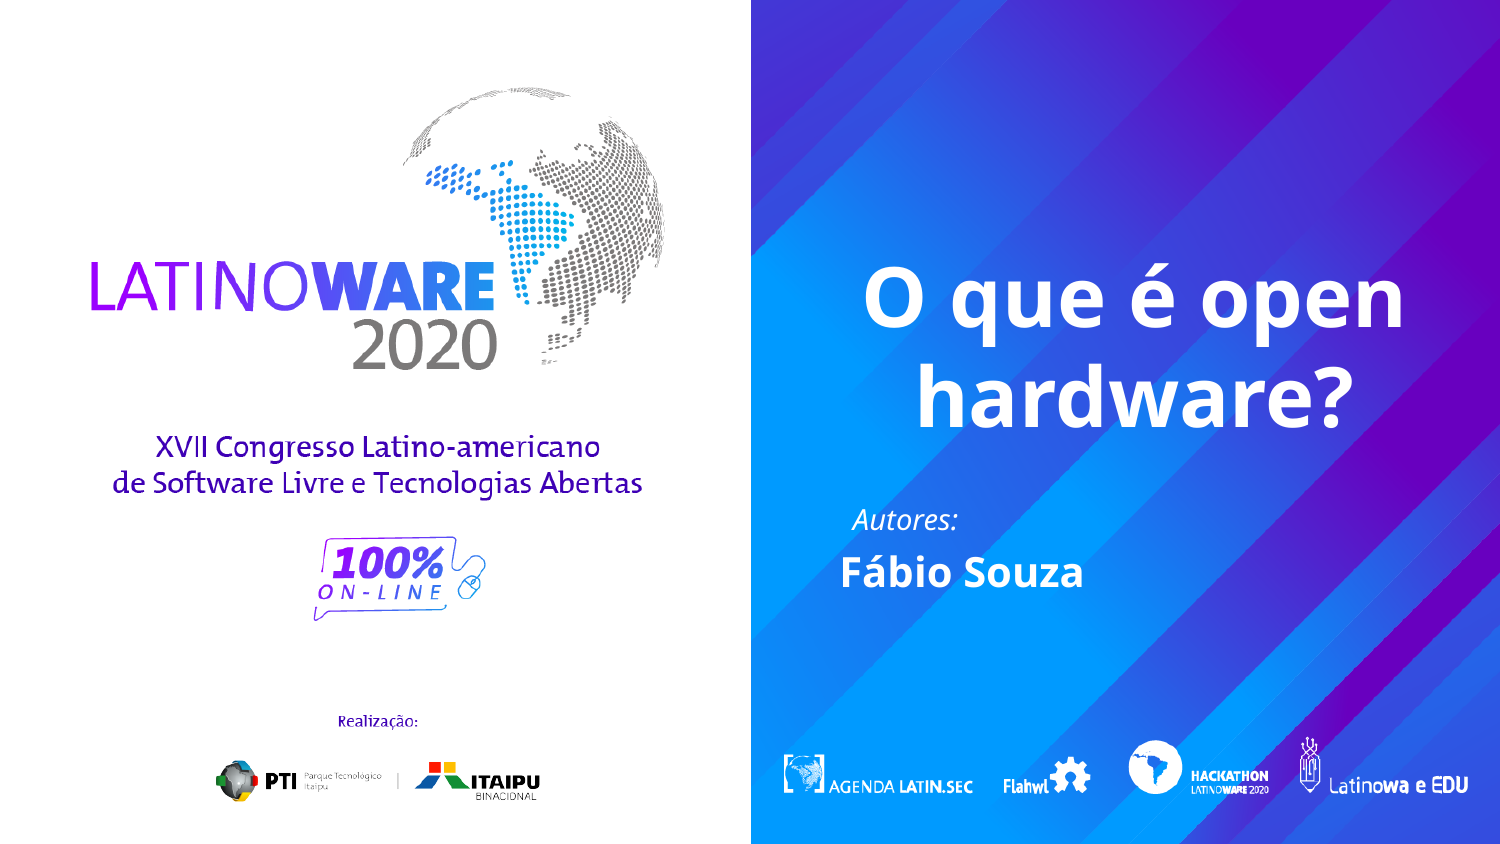

# O que é open hardware?
Fábio Souza